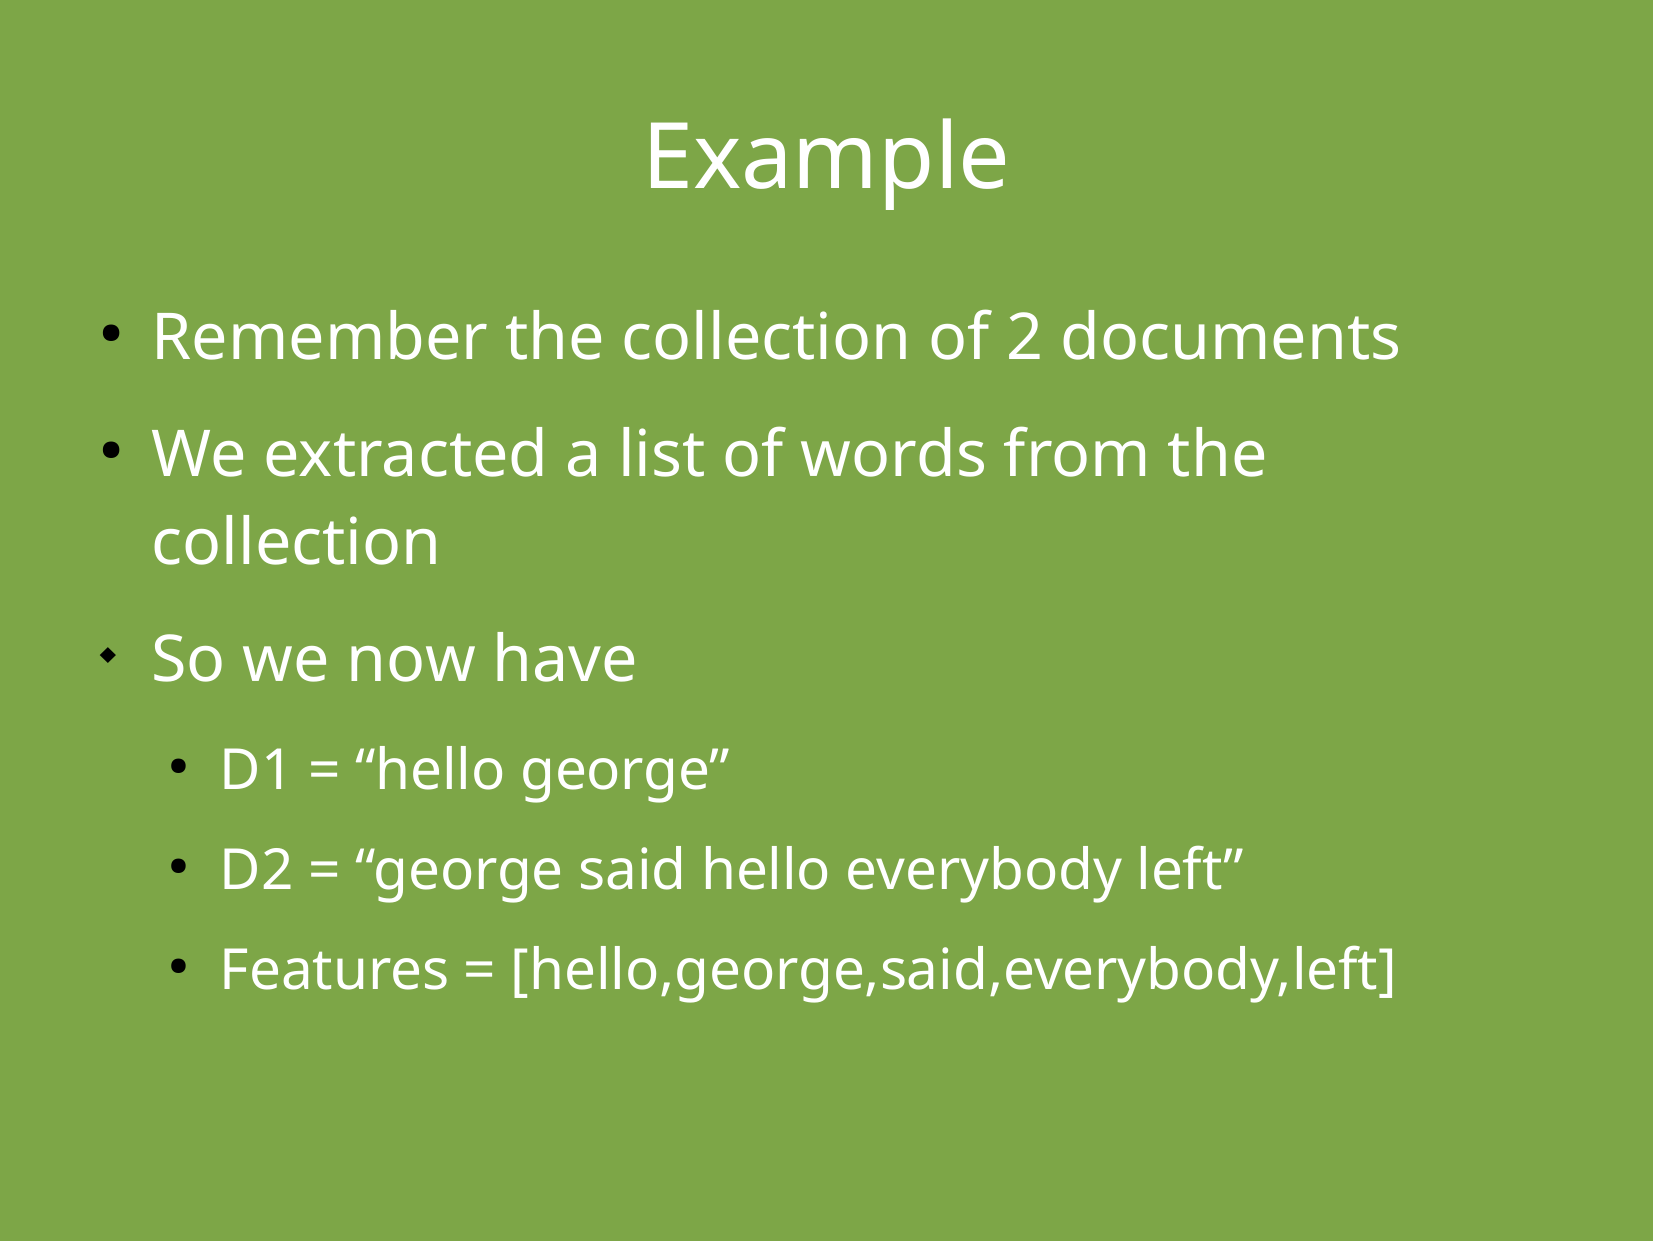

# Example
Remember the collection of 2 documents
We extracted a list of words from the collection
So we now have
D1 = “hello george”
D2 = “george said hello everybody left”
Features = [hello,george,said,everybody,left]